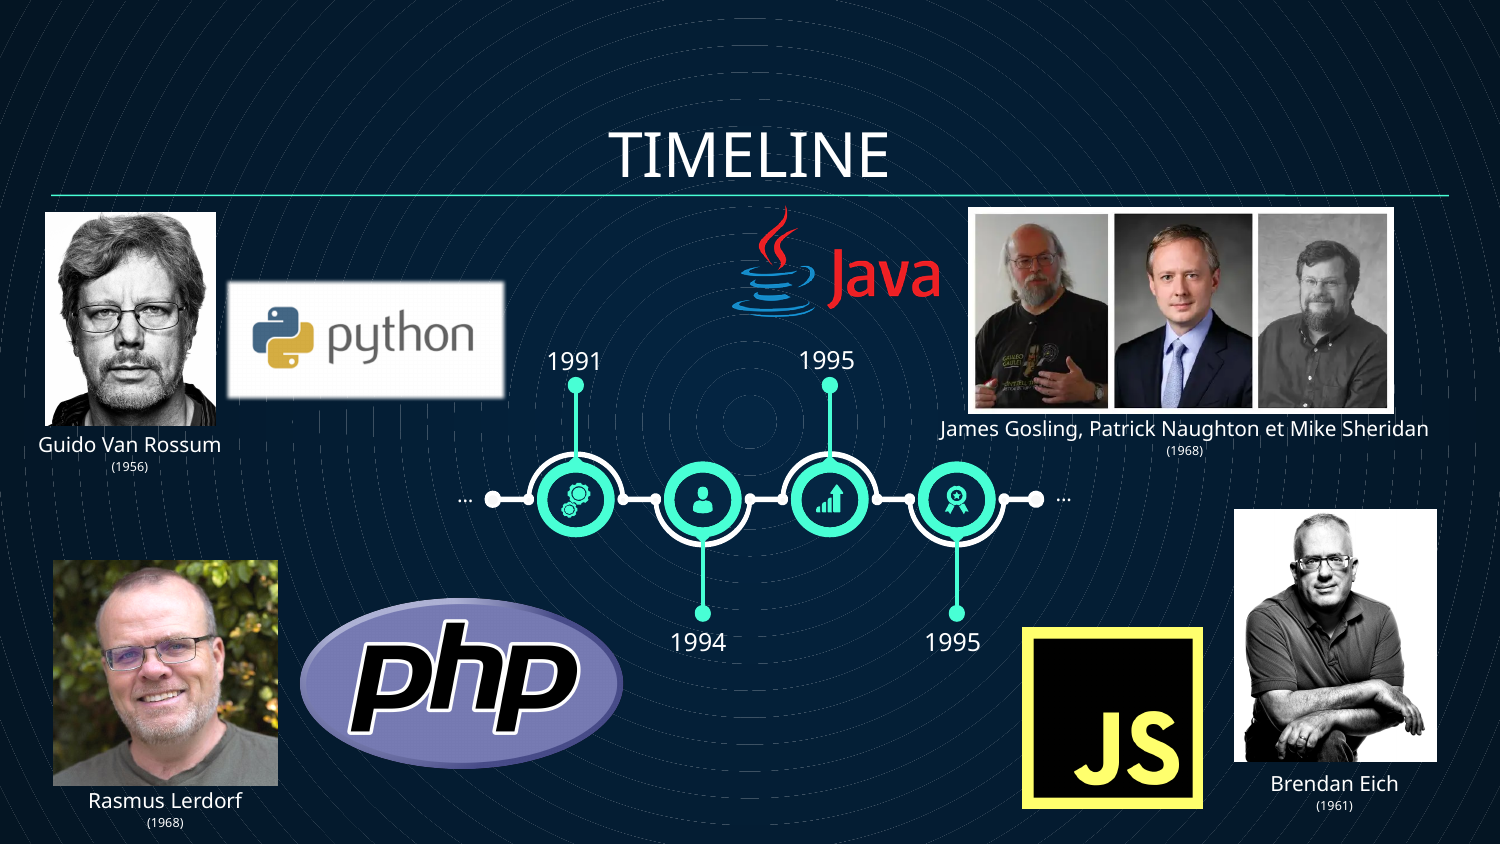

# TIMELINE
1995
1991
James Gosling, Patrick Naughton et Mike Sheridan
(1968)
Guido Van Rossum
(1956)
...
...
1995
1994
Brendan Eich
(1961)
Rasmus Lerdorf
(1968)